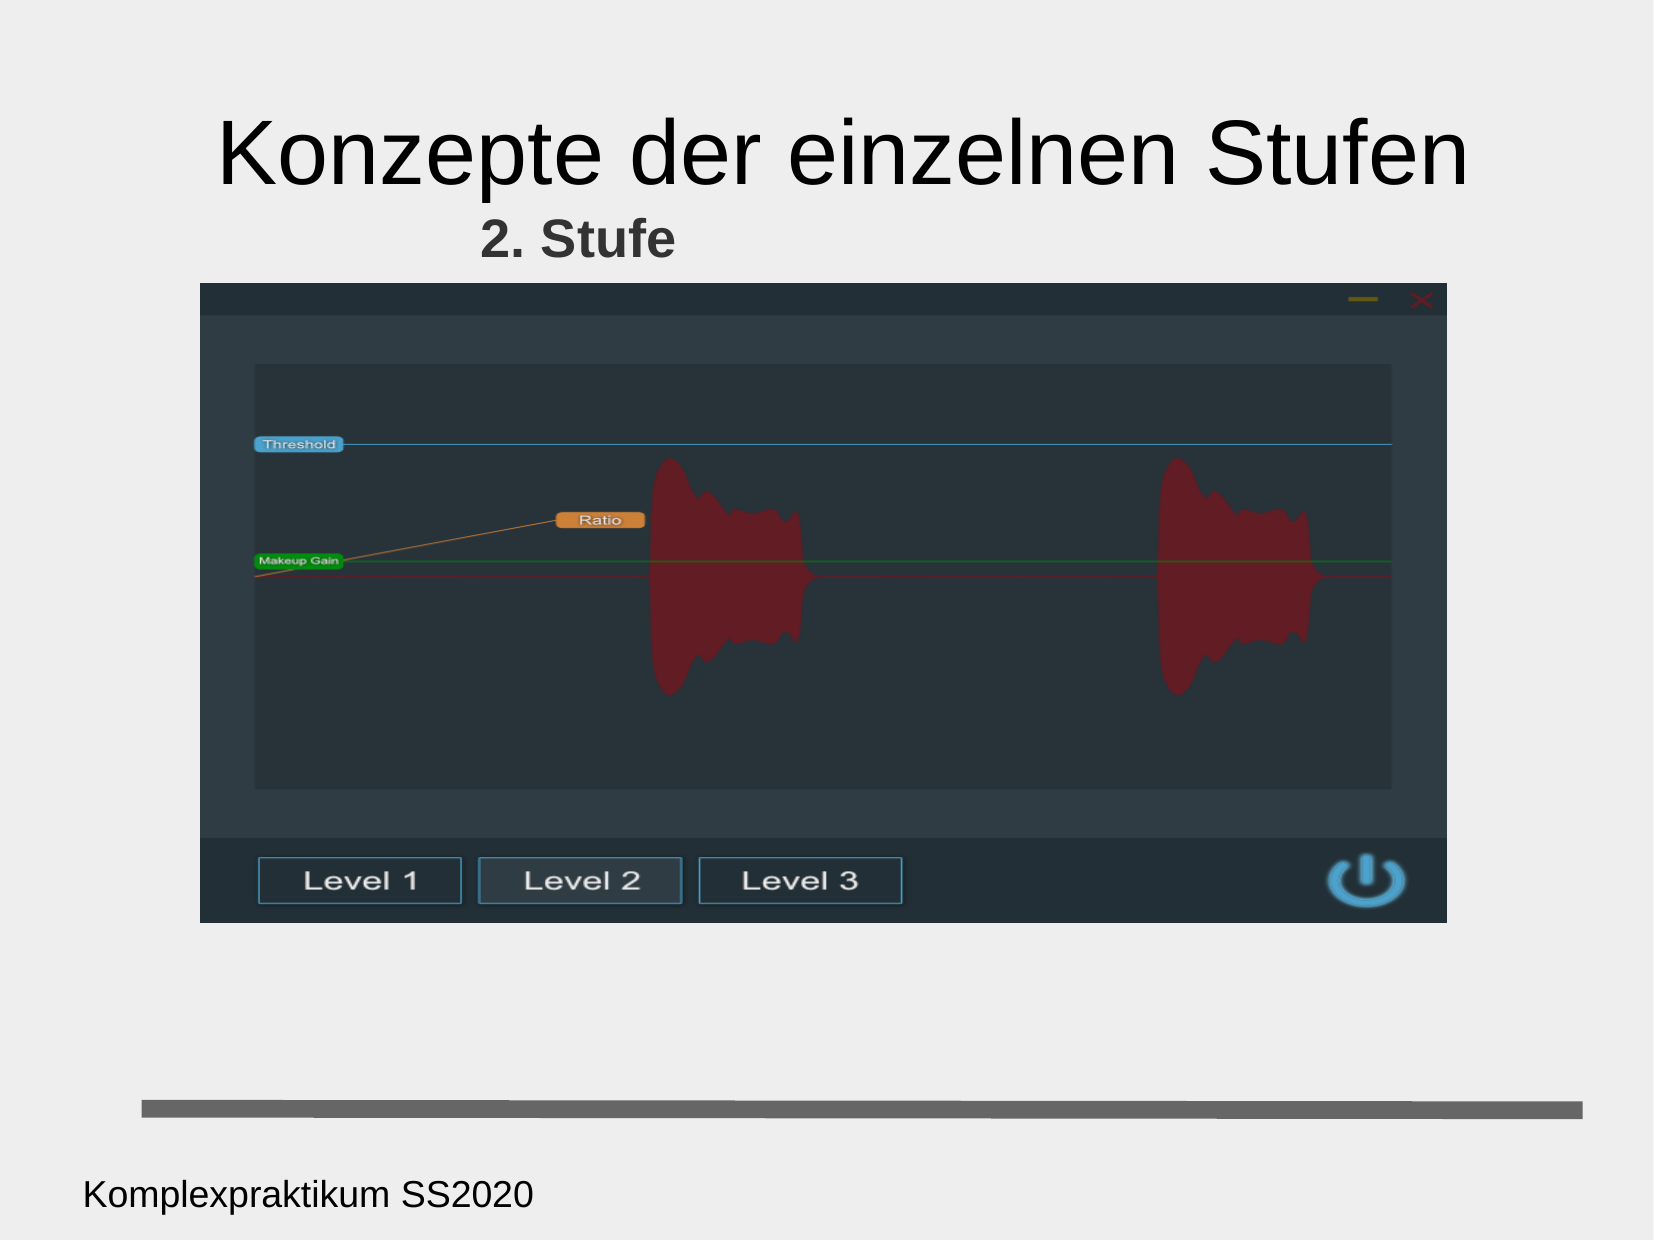

# Konzepte der einzelnen Stufen
2. Stufe
Komplexpraktikum SS2020